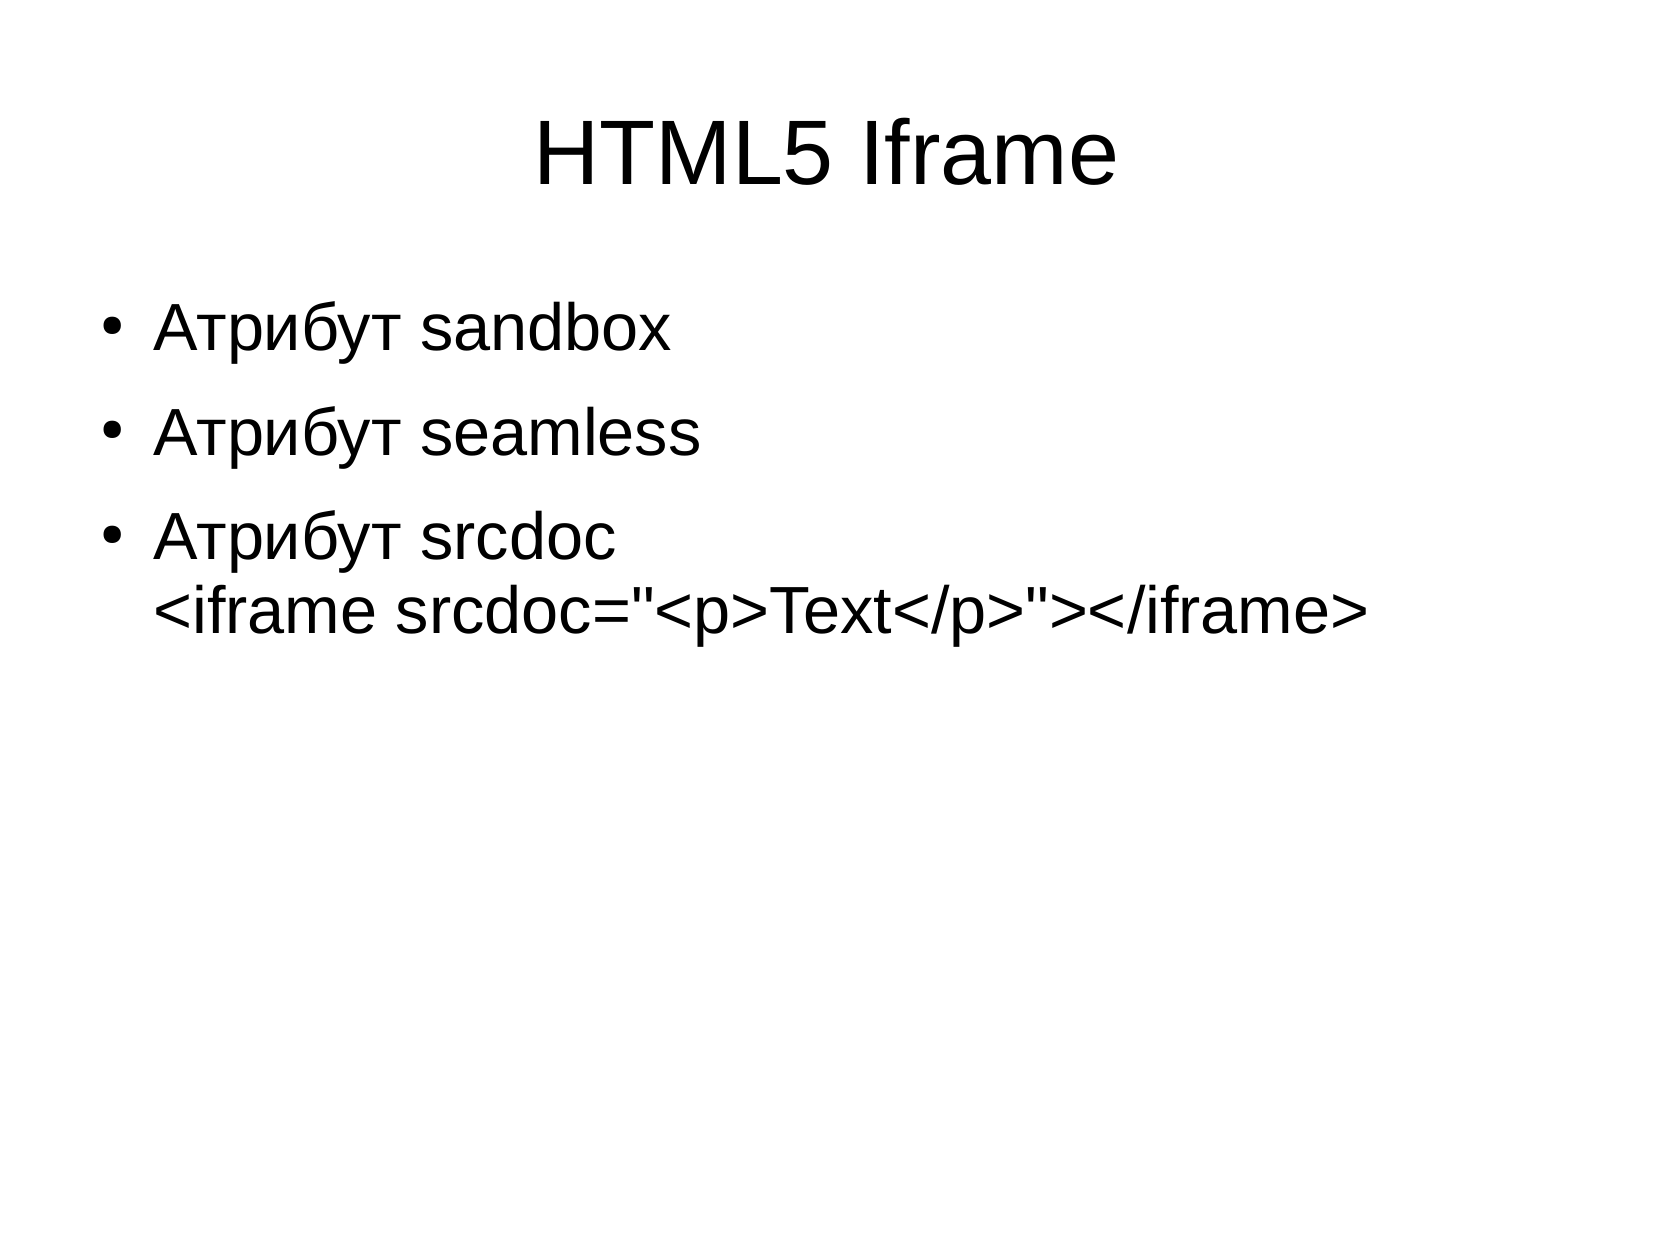

# HTML5 Iframe
Атрибут sandbox
Атрибут seamless
Атрибут srcdoc
<iframe srcdoc="<p>Text</p>"></iframe>